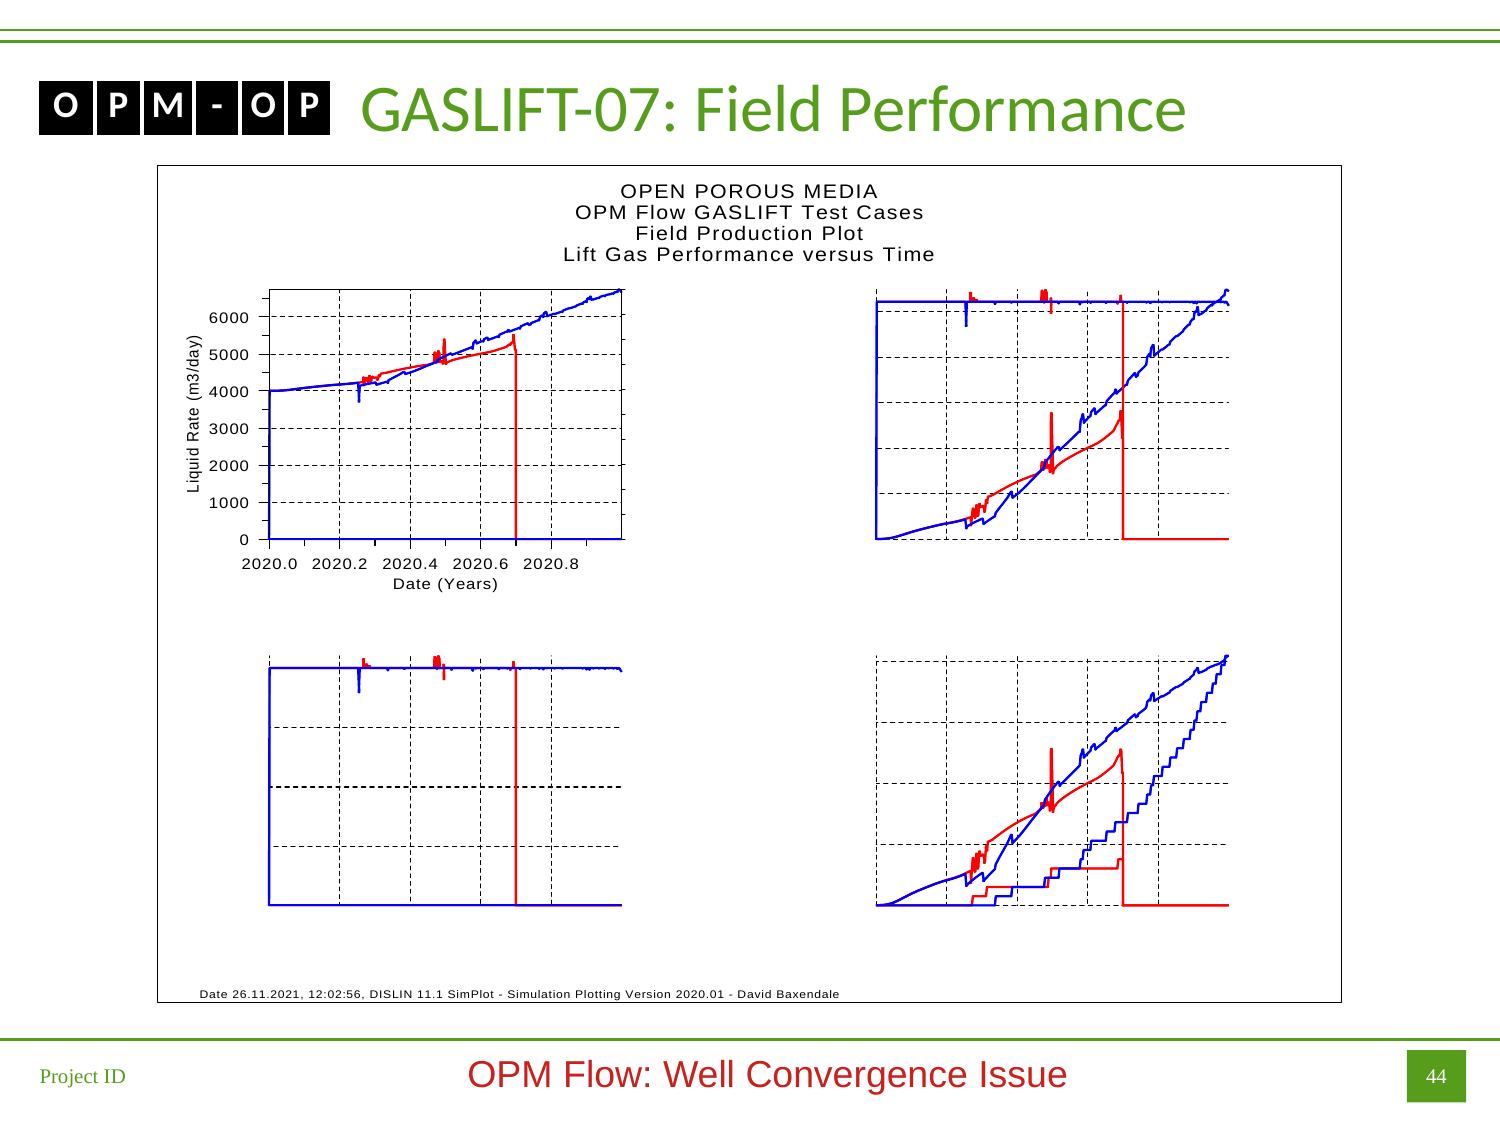

# GASLIFT-07: Field Performance
OPM Flow: Well Convergence Issue
Project ID
44